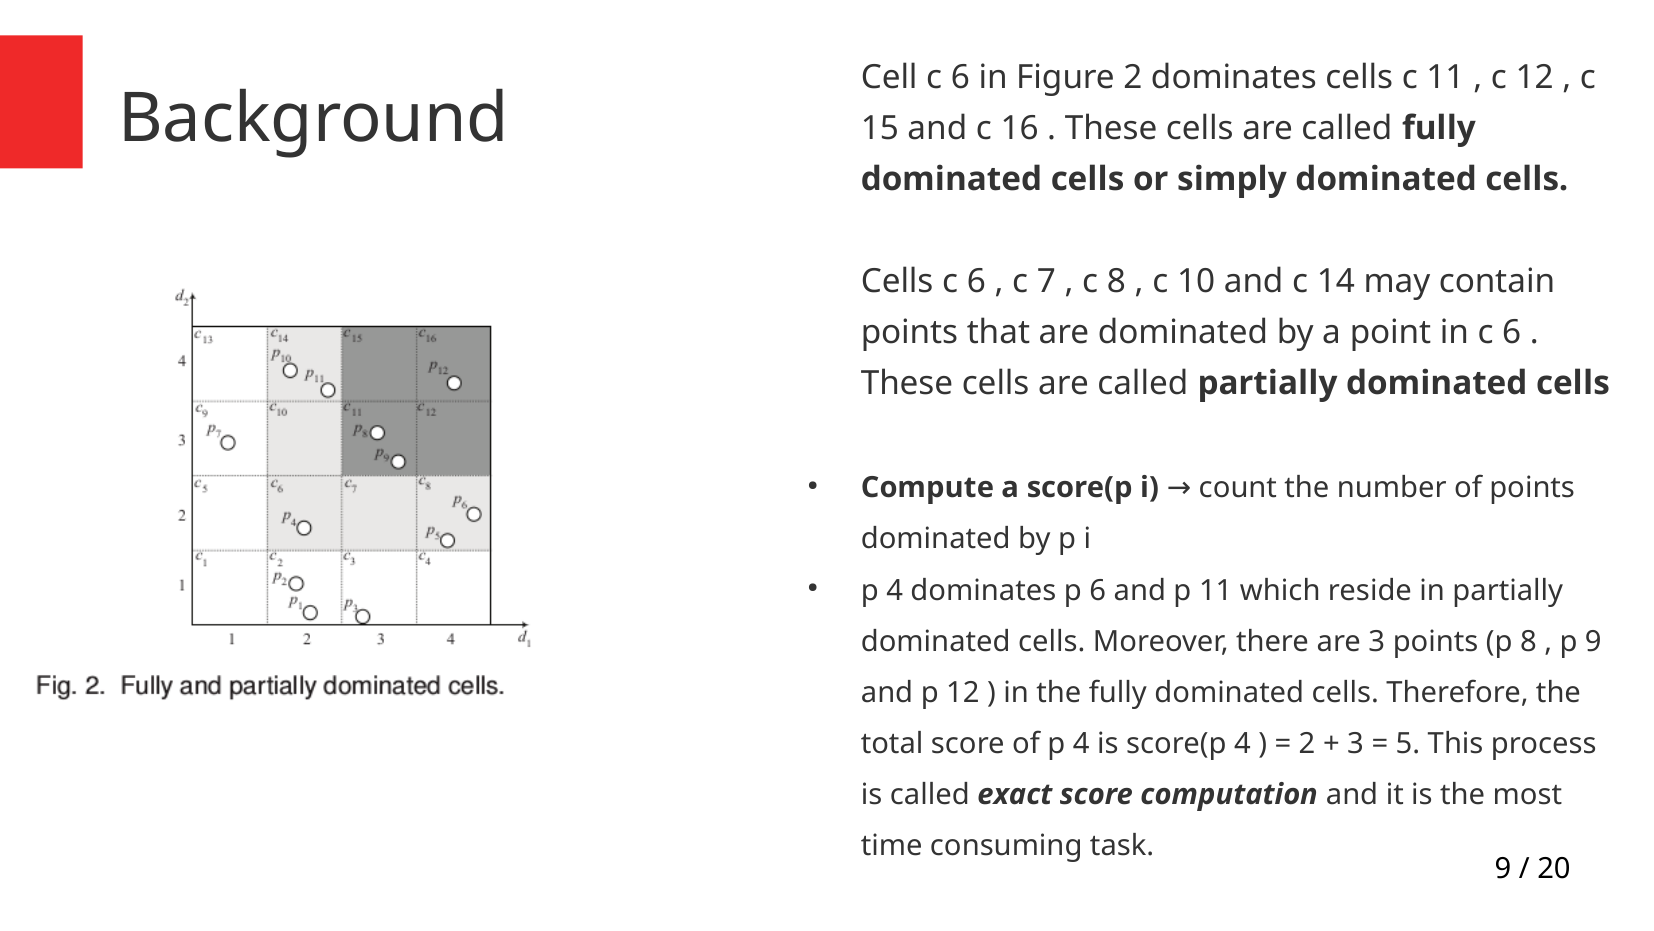

# Background
Cell c 6 in Figure 2 dominates cells c 11 , c 12 , c 15 and c 16 . These cells are called fully dominated cells or simply dominated cells.
Cells c 6 , c 7 , c 8 , c 10 and c 14 may contain points that are dominated by a point in c 6 . These cells are called partially dominated cells
Compute a score(p i) → count the number of points dominated by p i
p 4 dominates p 6 and p 11 which reside in partially dominated cells. Moreover, there are 3 points (p 8 , p 9 and p 12 ) in the fully dominated cells. Therefore, the total score of p 4 is score(p 4 ) = 2 + 3 = 5. This process is called exact score computation and it is the most time consuming task.
9